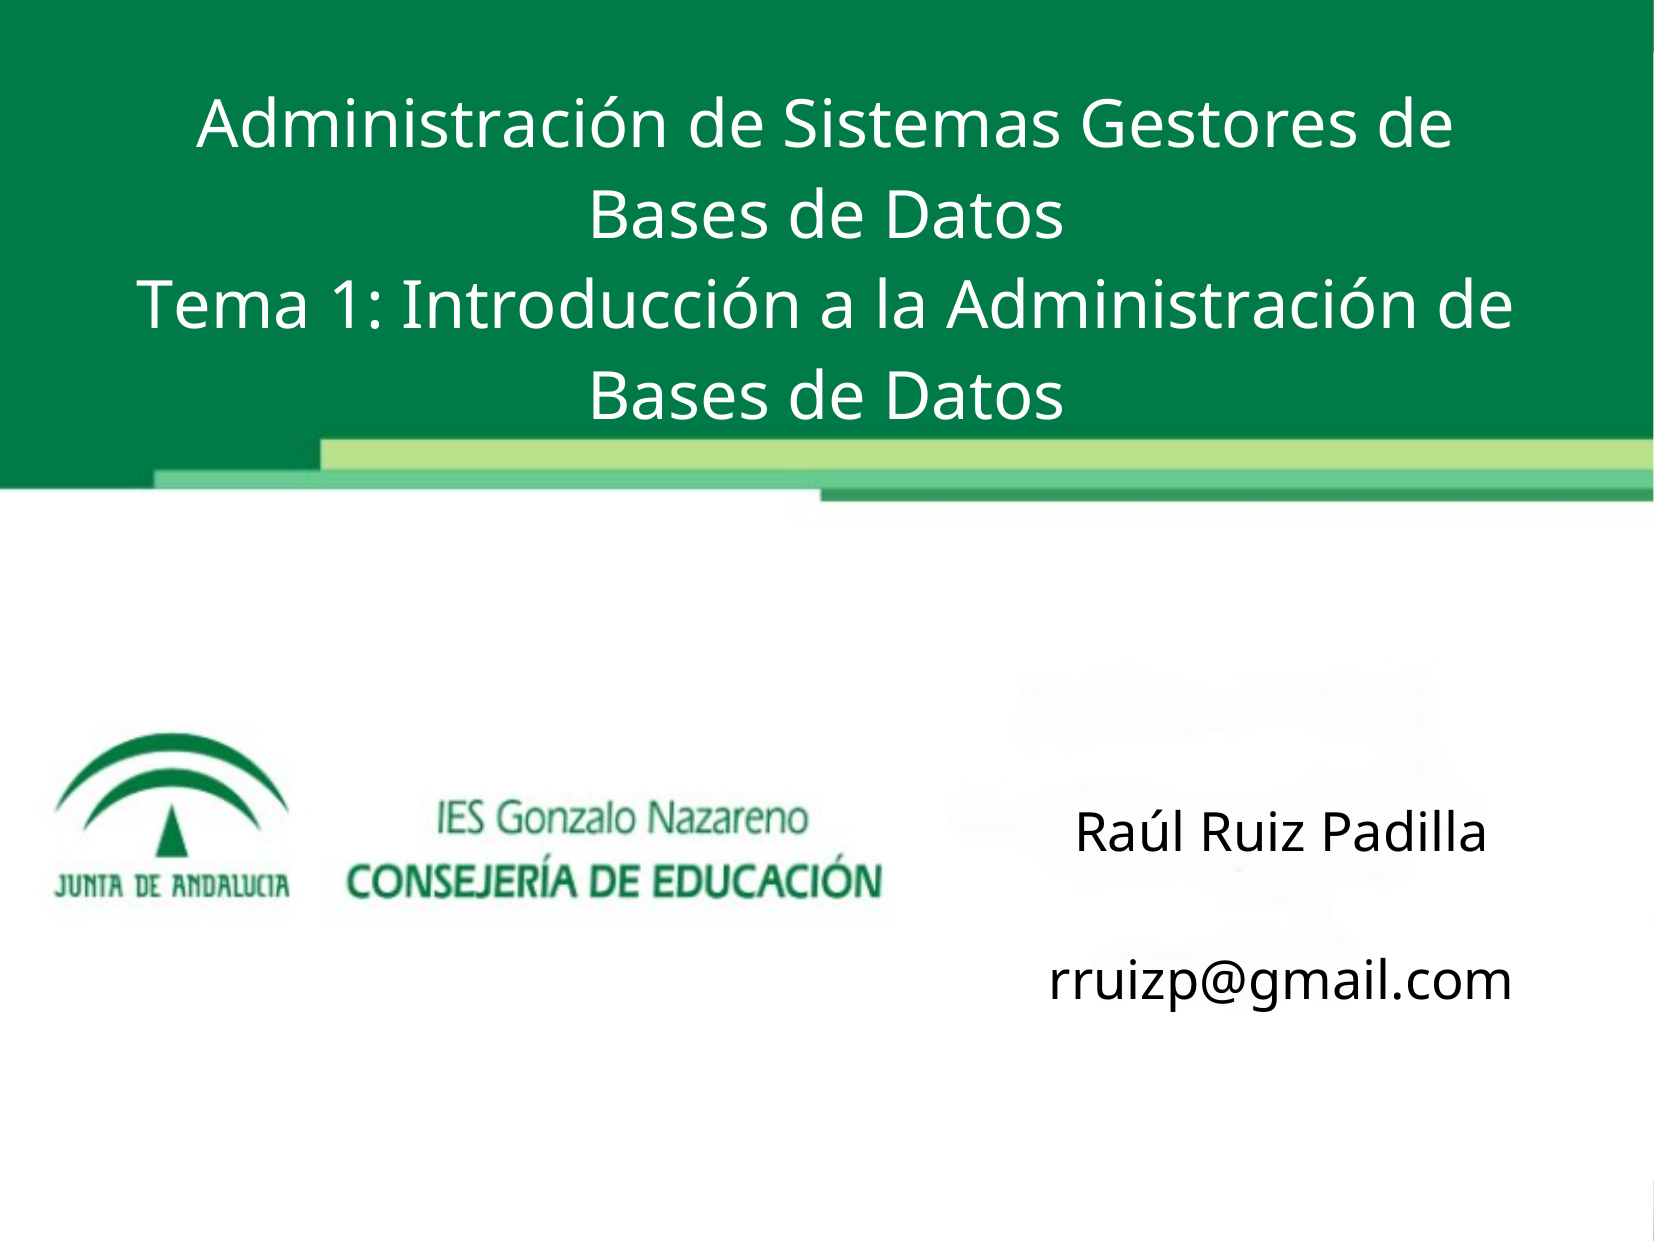

Administración de Sistemas Gestores de Bases de Datos
Tema 1: Introducción a la Administración de Bases de Datos
Raúl Ruiz Padilla
rruizp@gmail.com